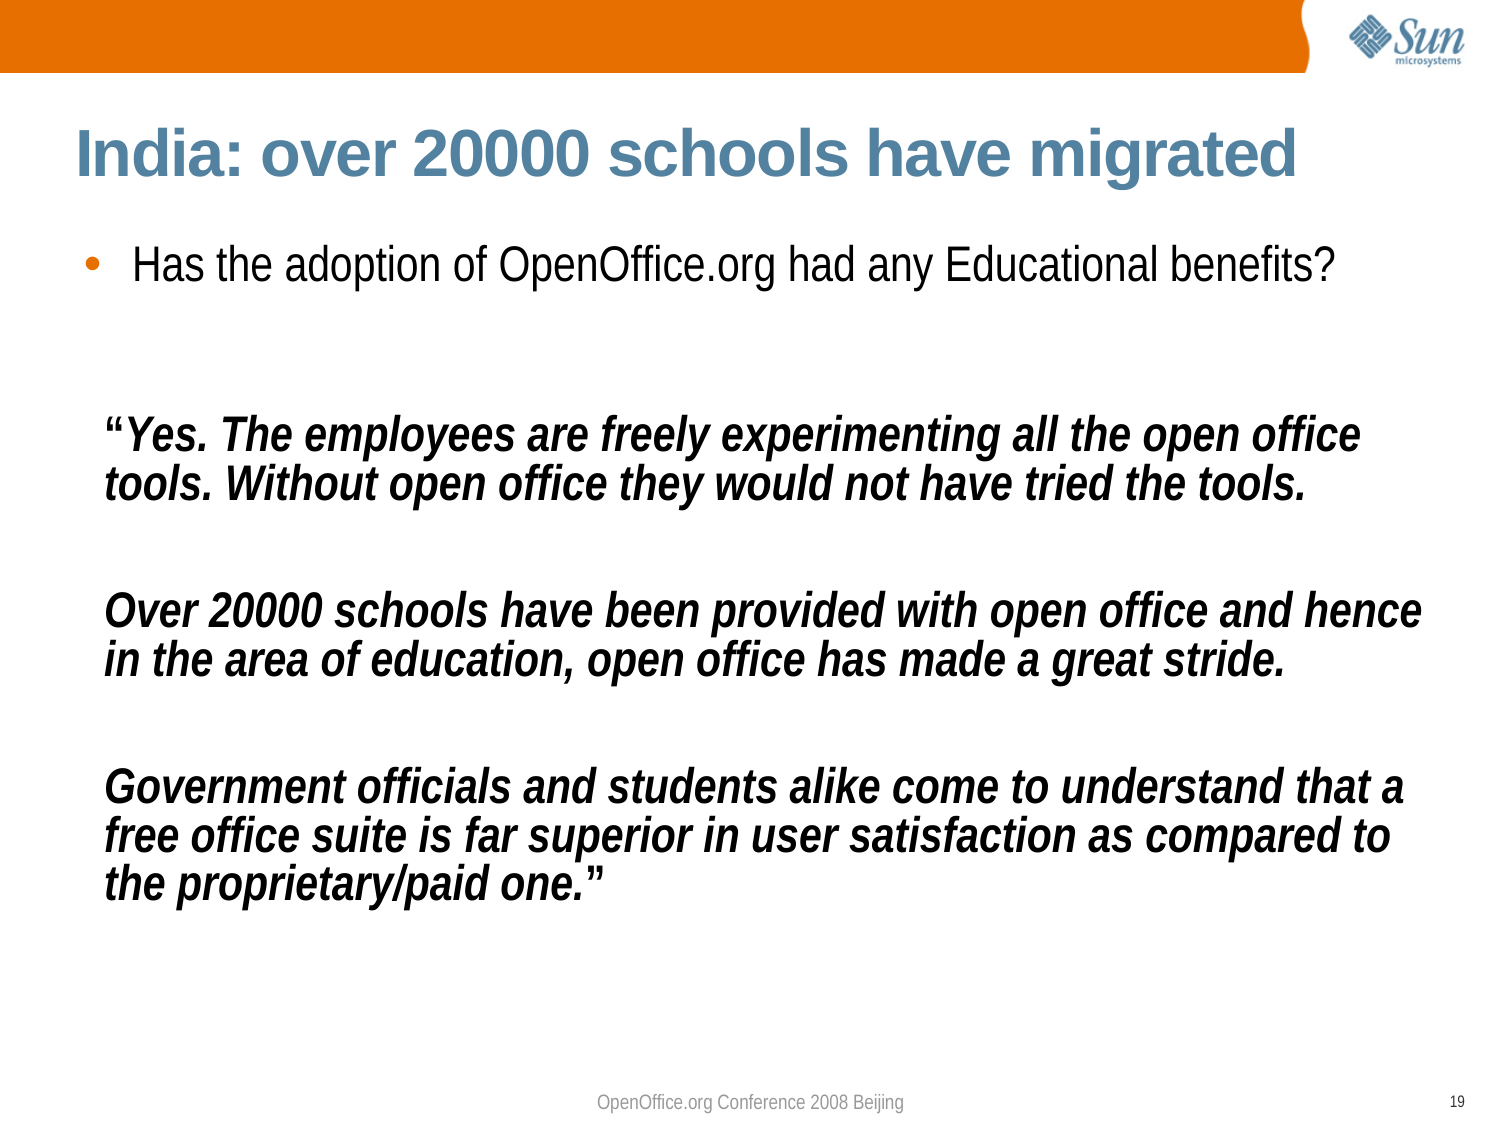

# India: over 20000 schools have migrated
Has the adoption of OpenOffice.org had any Educational benefits?
“Yes. The employees are freely experimenting all the open office tools. Without open office they would not have tried the tools.
Over 20000 schools have been provided with open office and hence in the area of education, open office has made a great stride.
Government officials and students alike come to understand that a free office suite is far superior in user satisfaction as compared to the proprietary/paid one.”